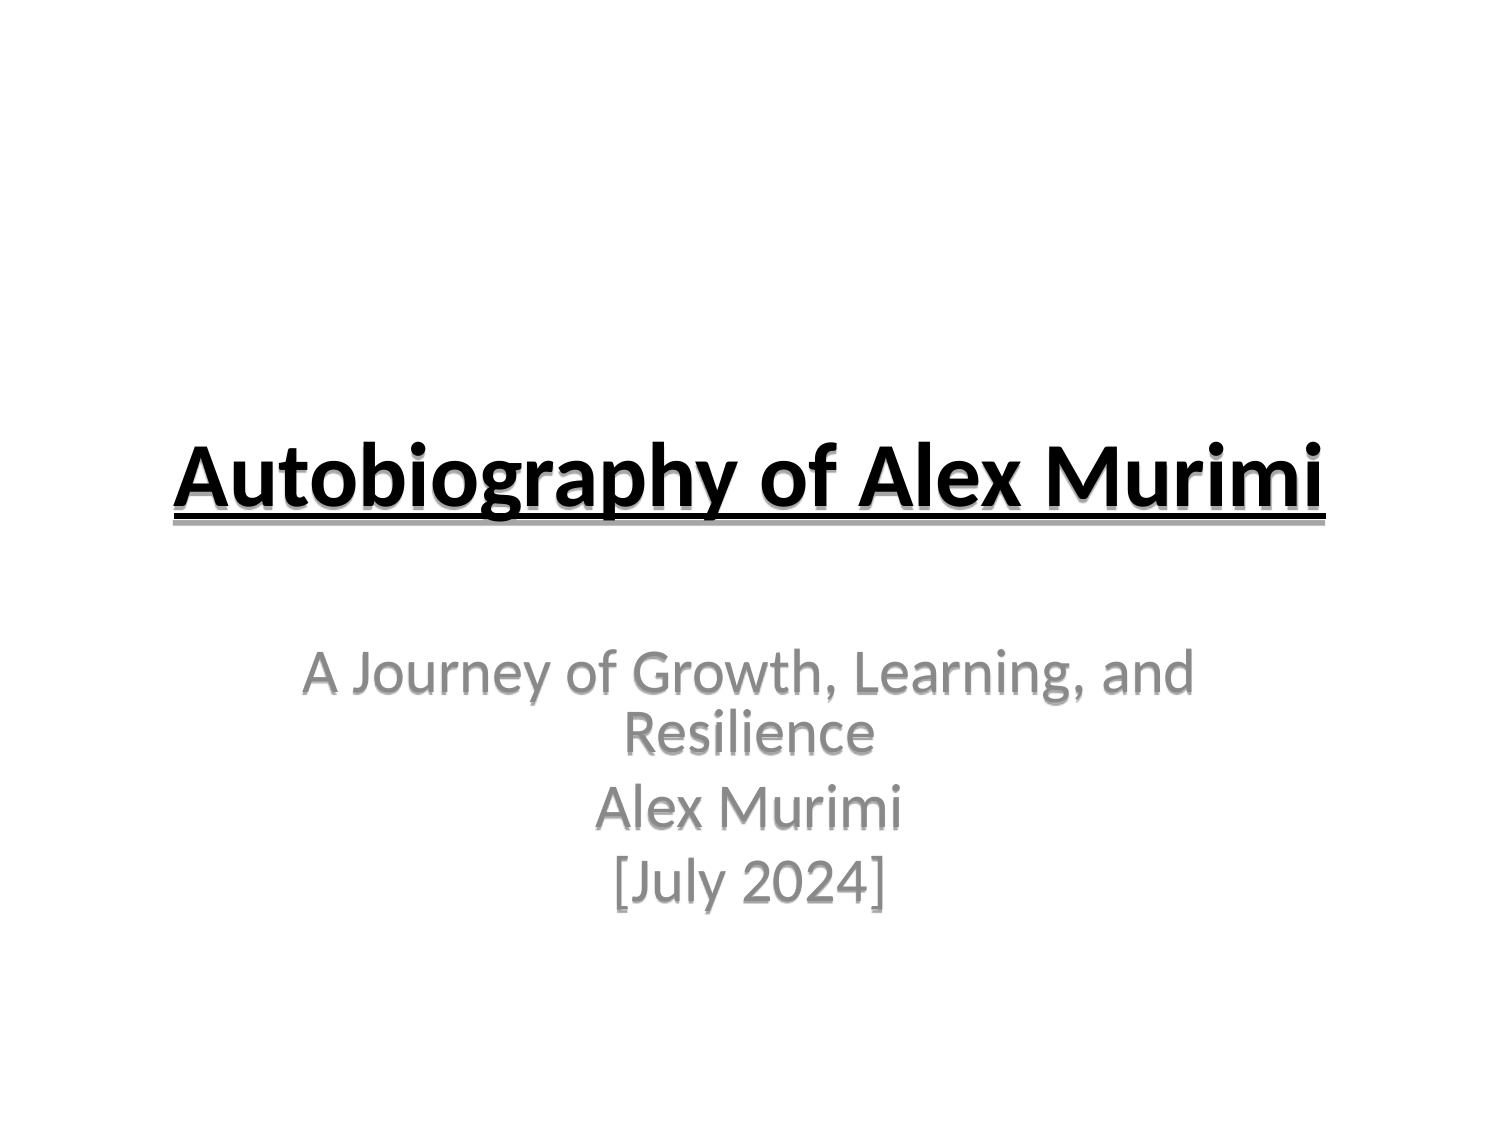

# Autobiography of Alex Murimi
A Journey of Growth, Learning, and Resilience
Alex Murimi
[July 2024]